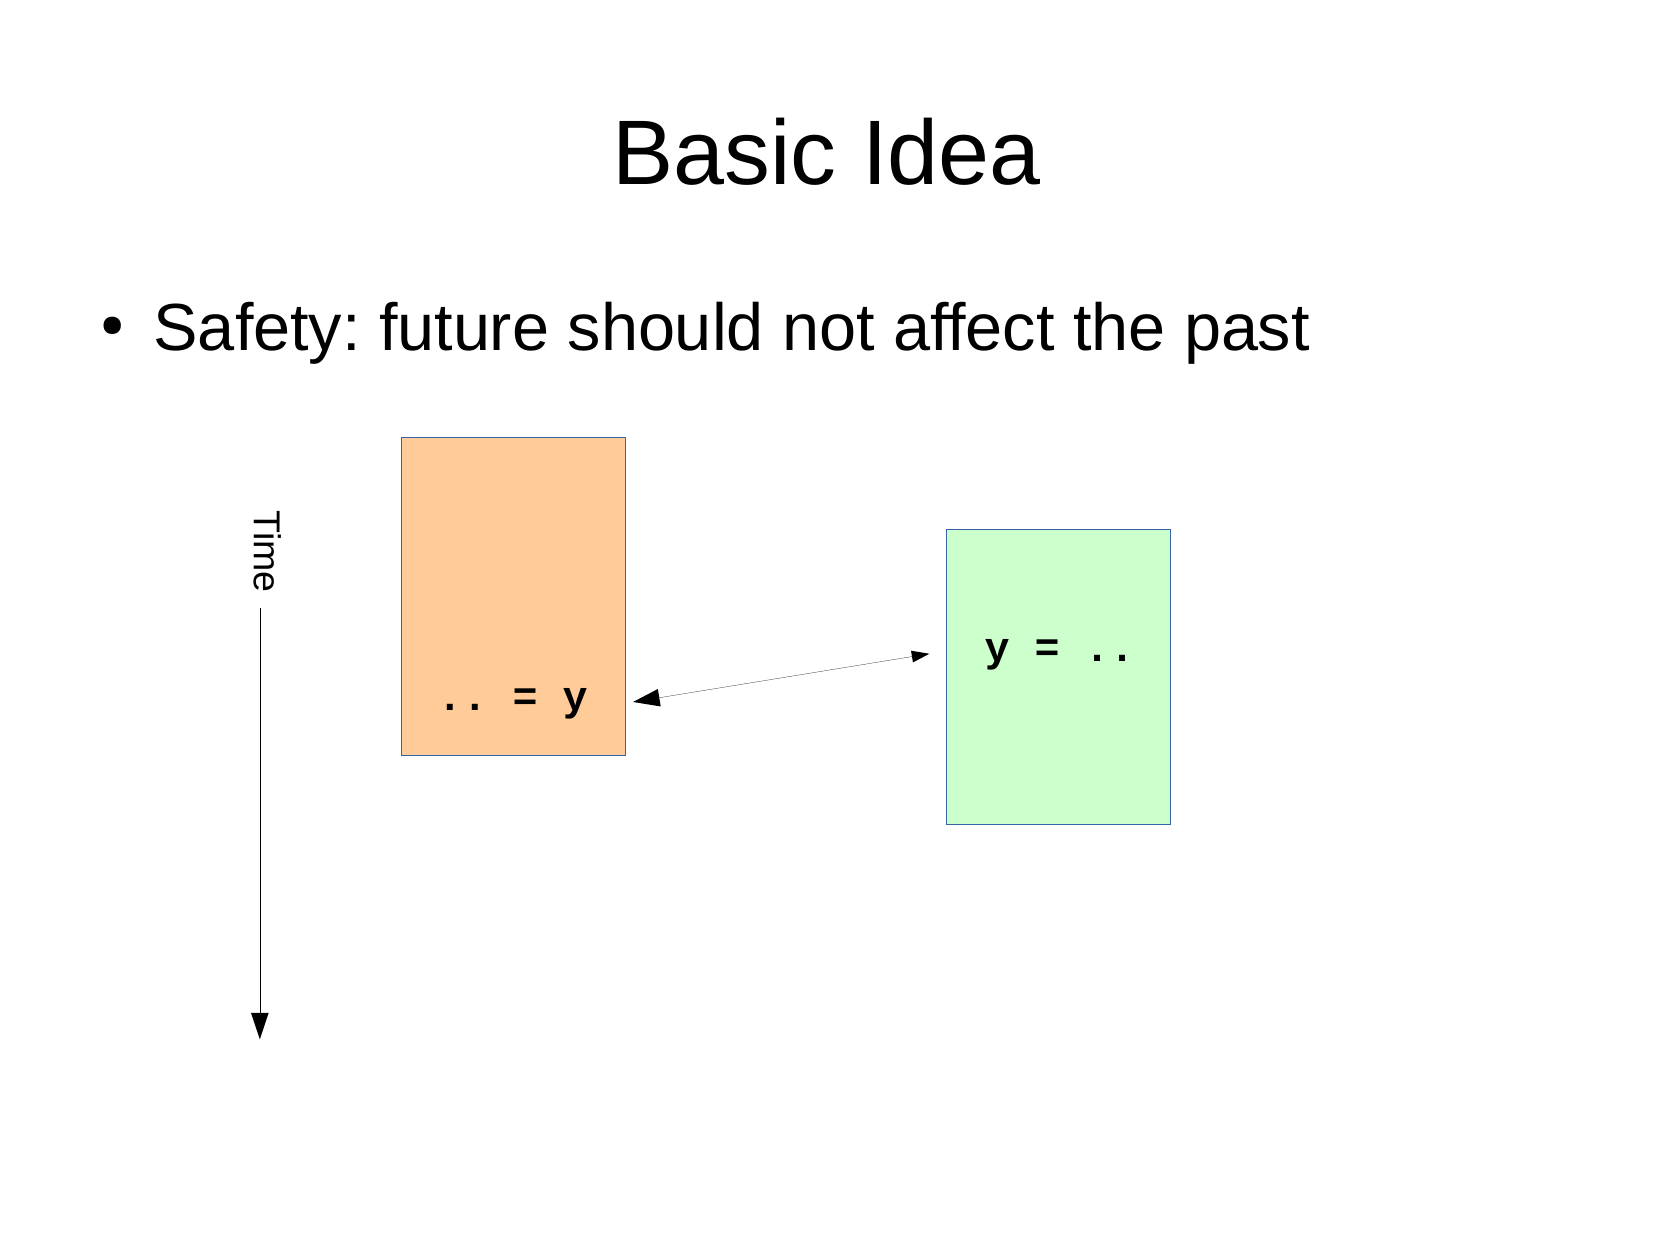

# Basic Idea
Safety: future should not affect the past
.. = y
Time
y = ..